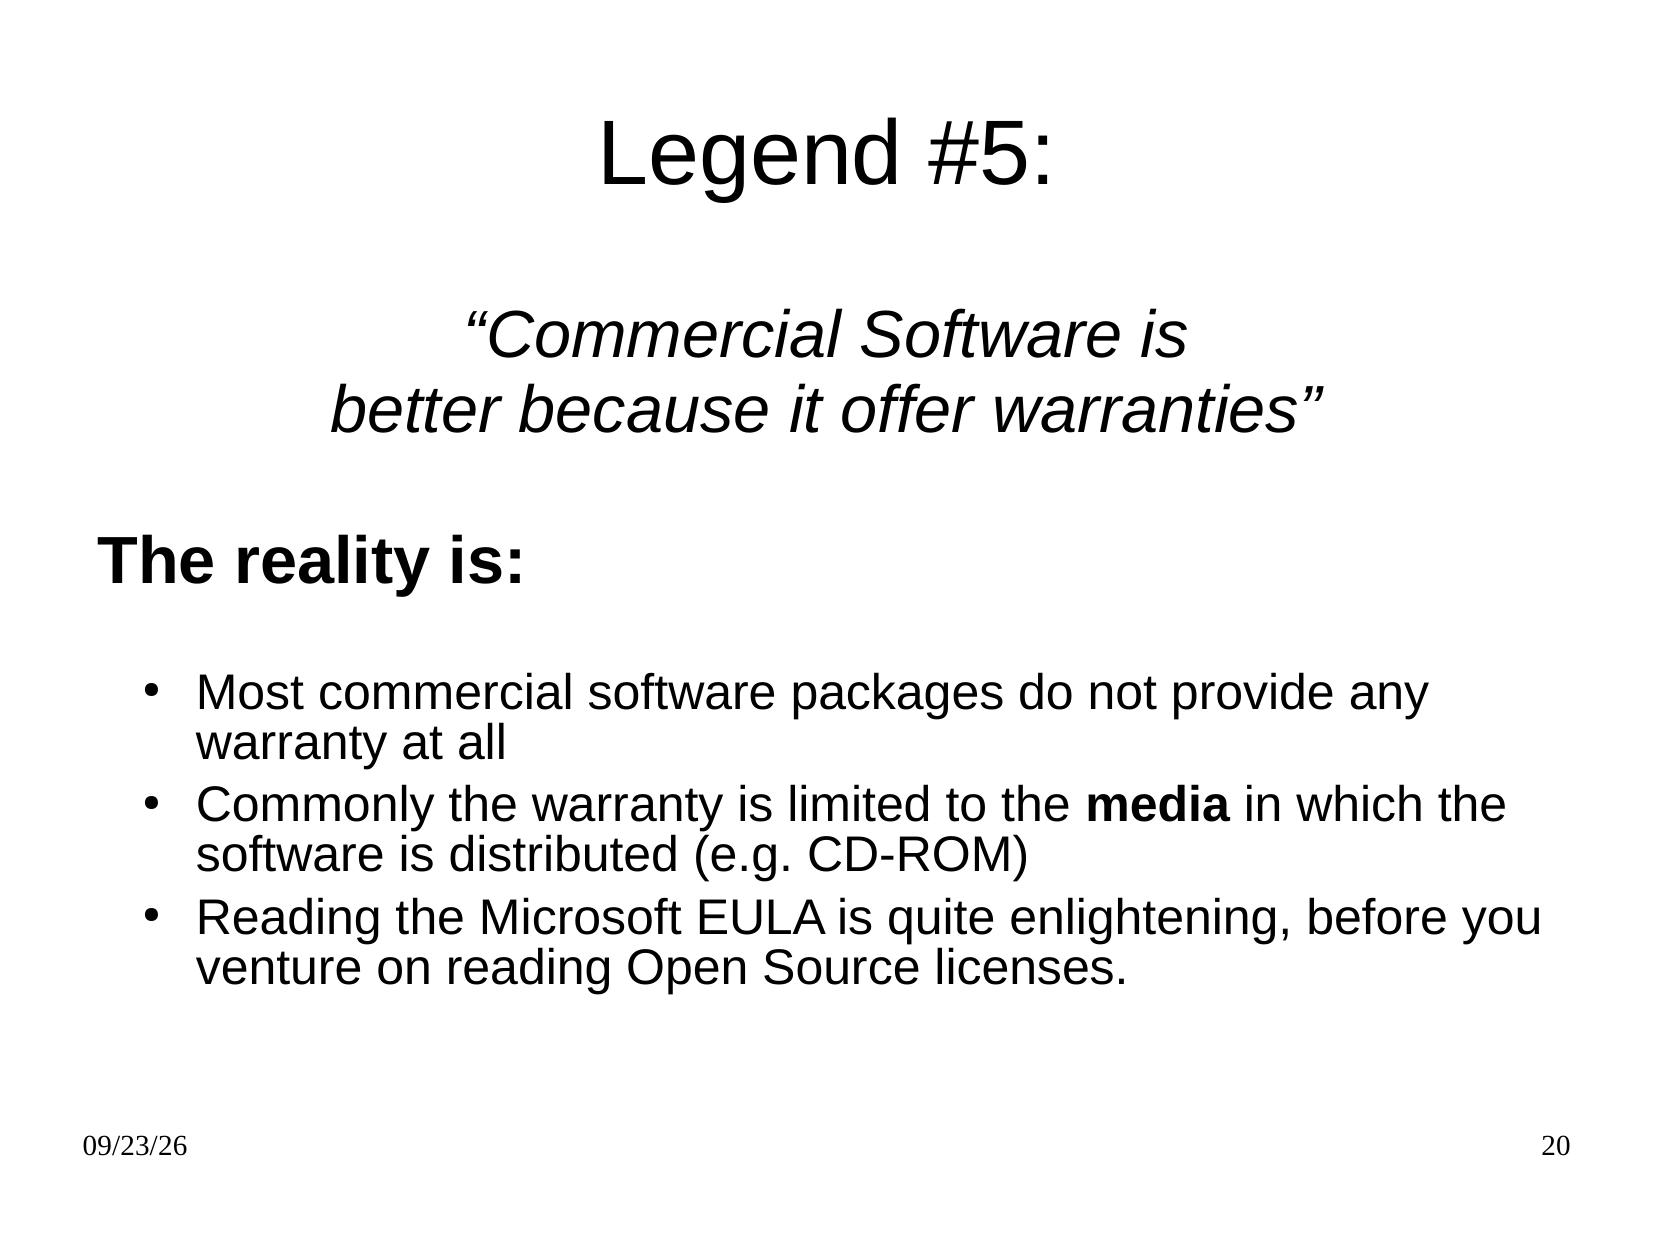

# Legend #5:
“Commercial Software is
better because it offer warranties”
The reality is:
Most commercial software packages do not provide any warranty at all
Commonly the warranty is limited to the media in which the software is distributed (e.g. CD-ROM)
Reading the Microsoft EULA is quite enlightening, before you venture on reading Open Source licenses.
20